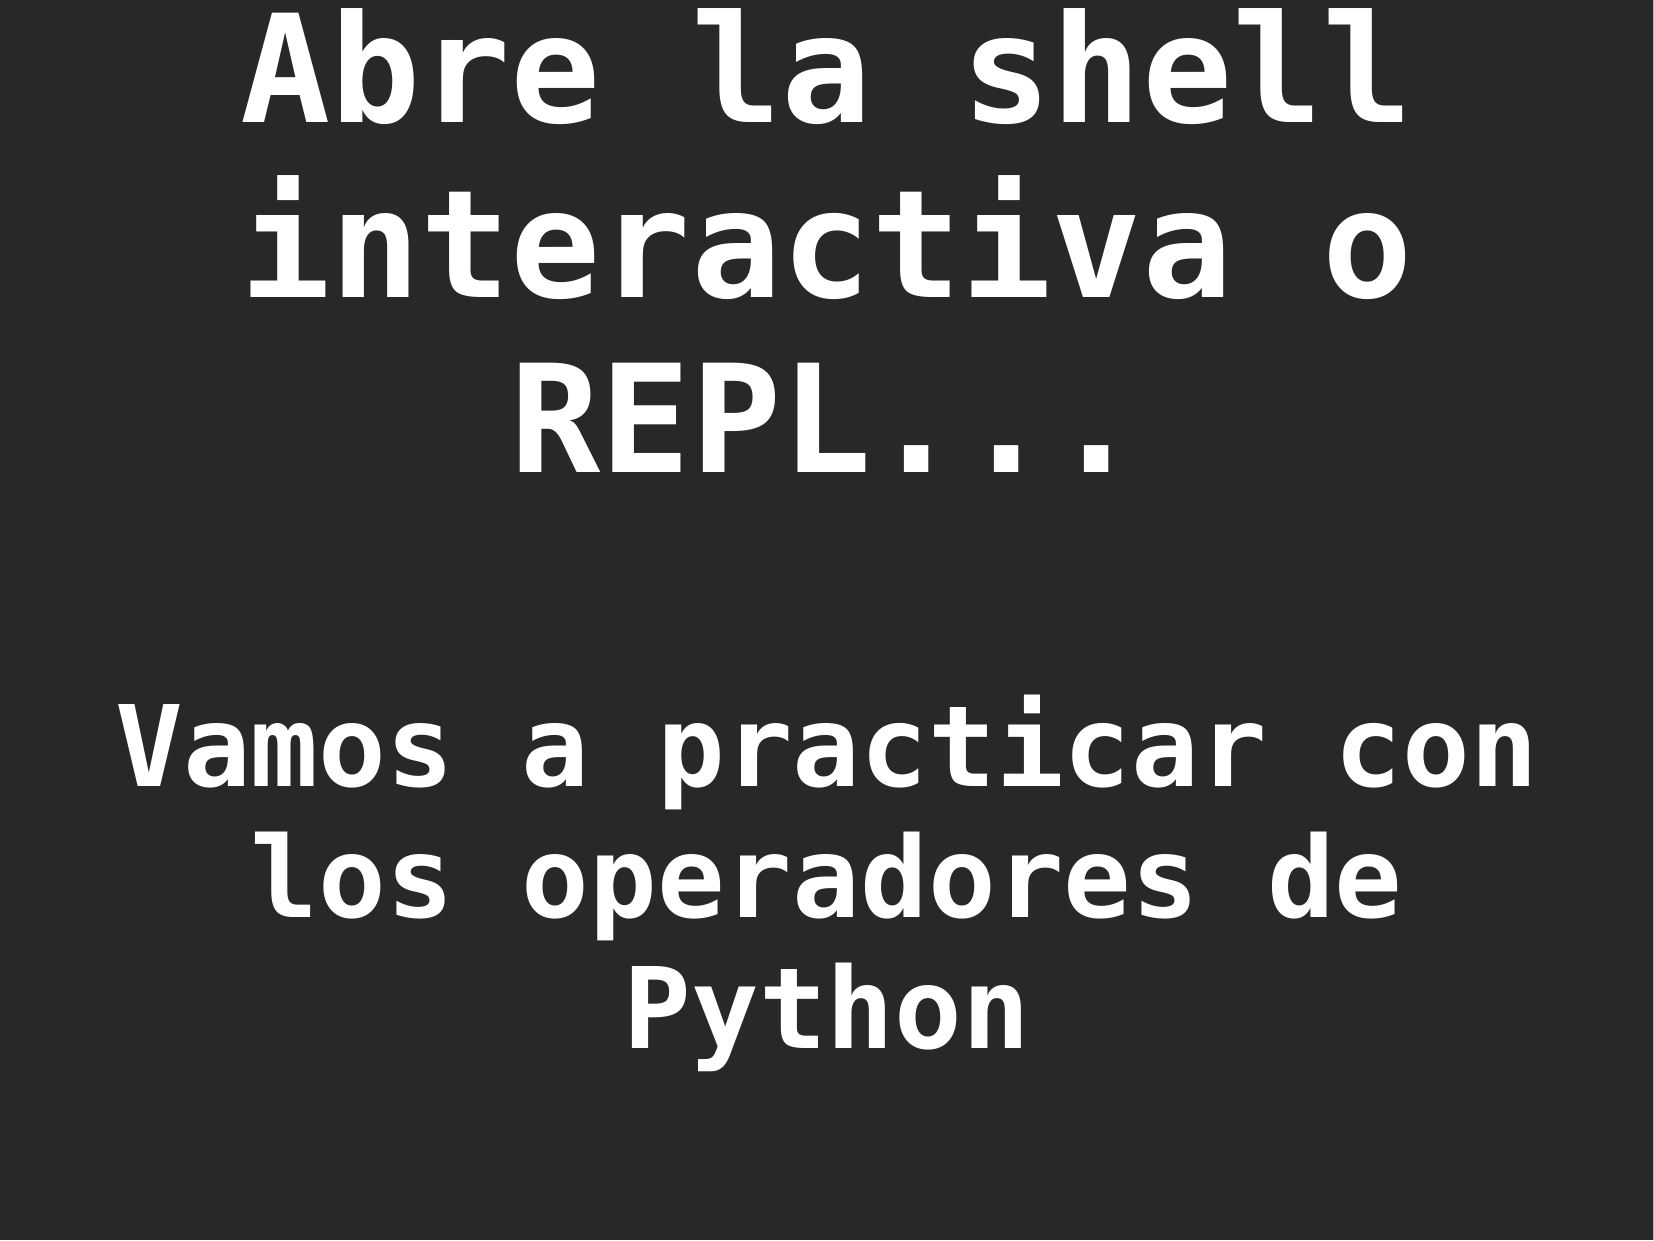

# Abre la shell interactiva o REPL...
Vamos a practicar con los operadores de Python